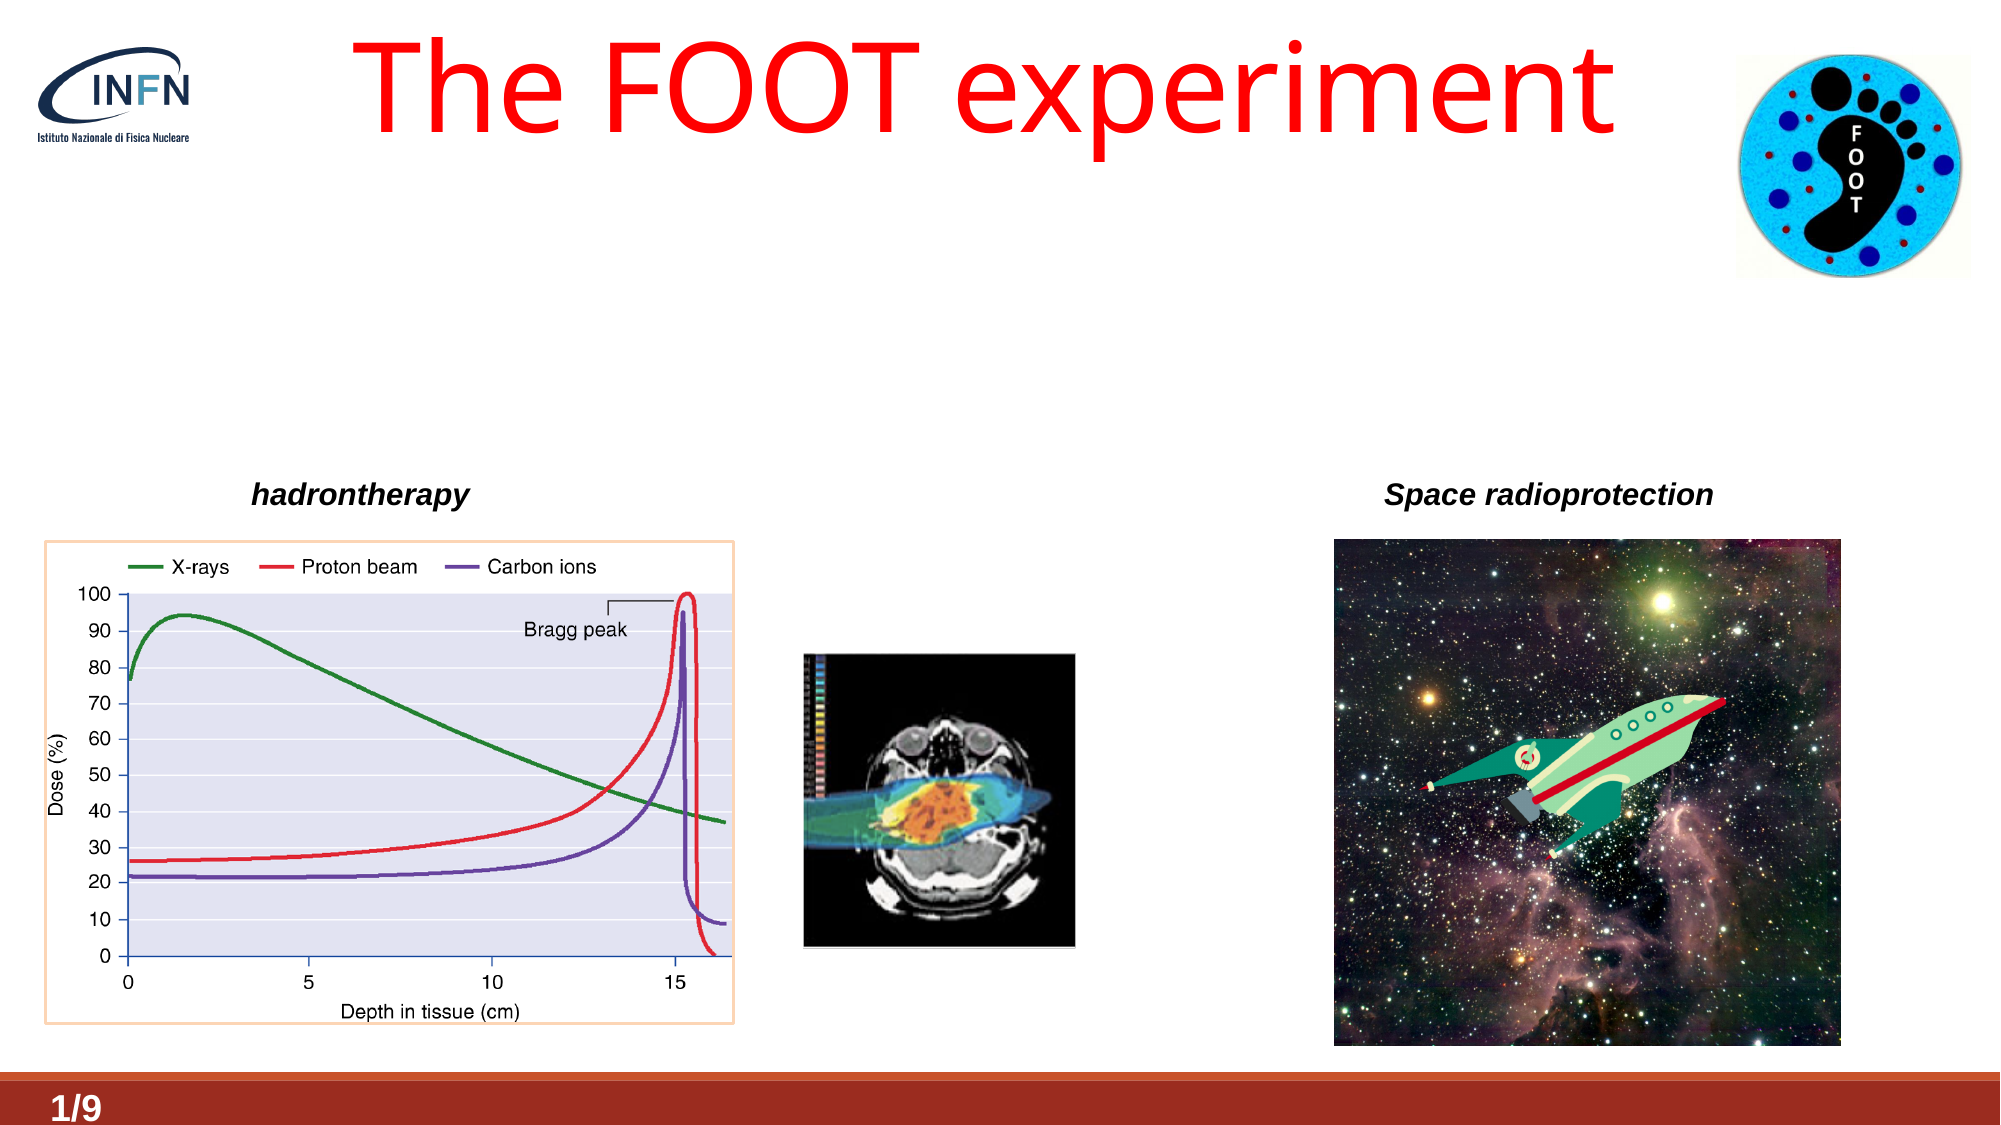

The FOOT experiment
hadrontherapy
Space radioprotection
1/9